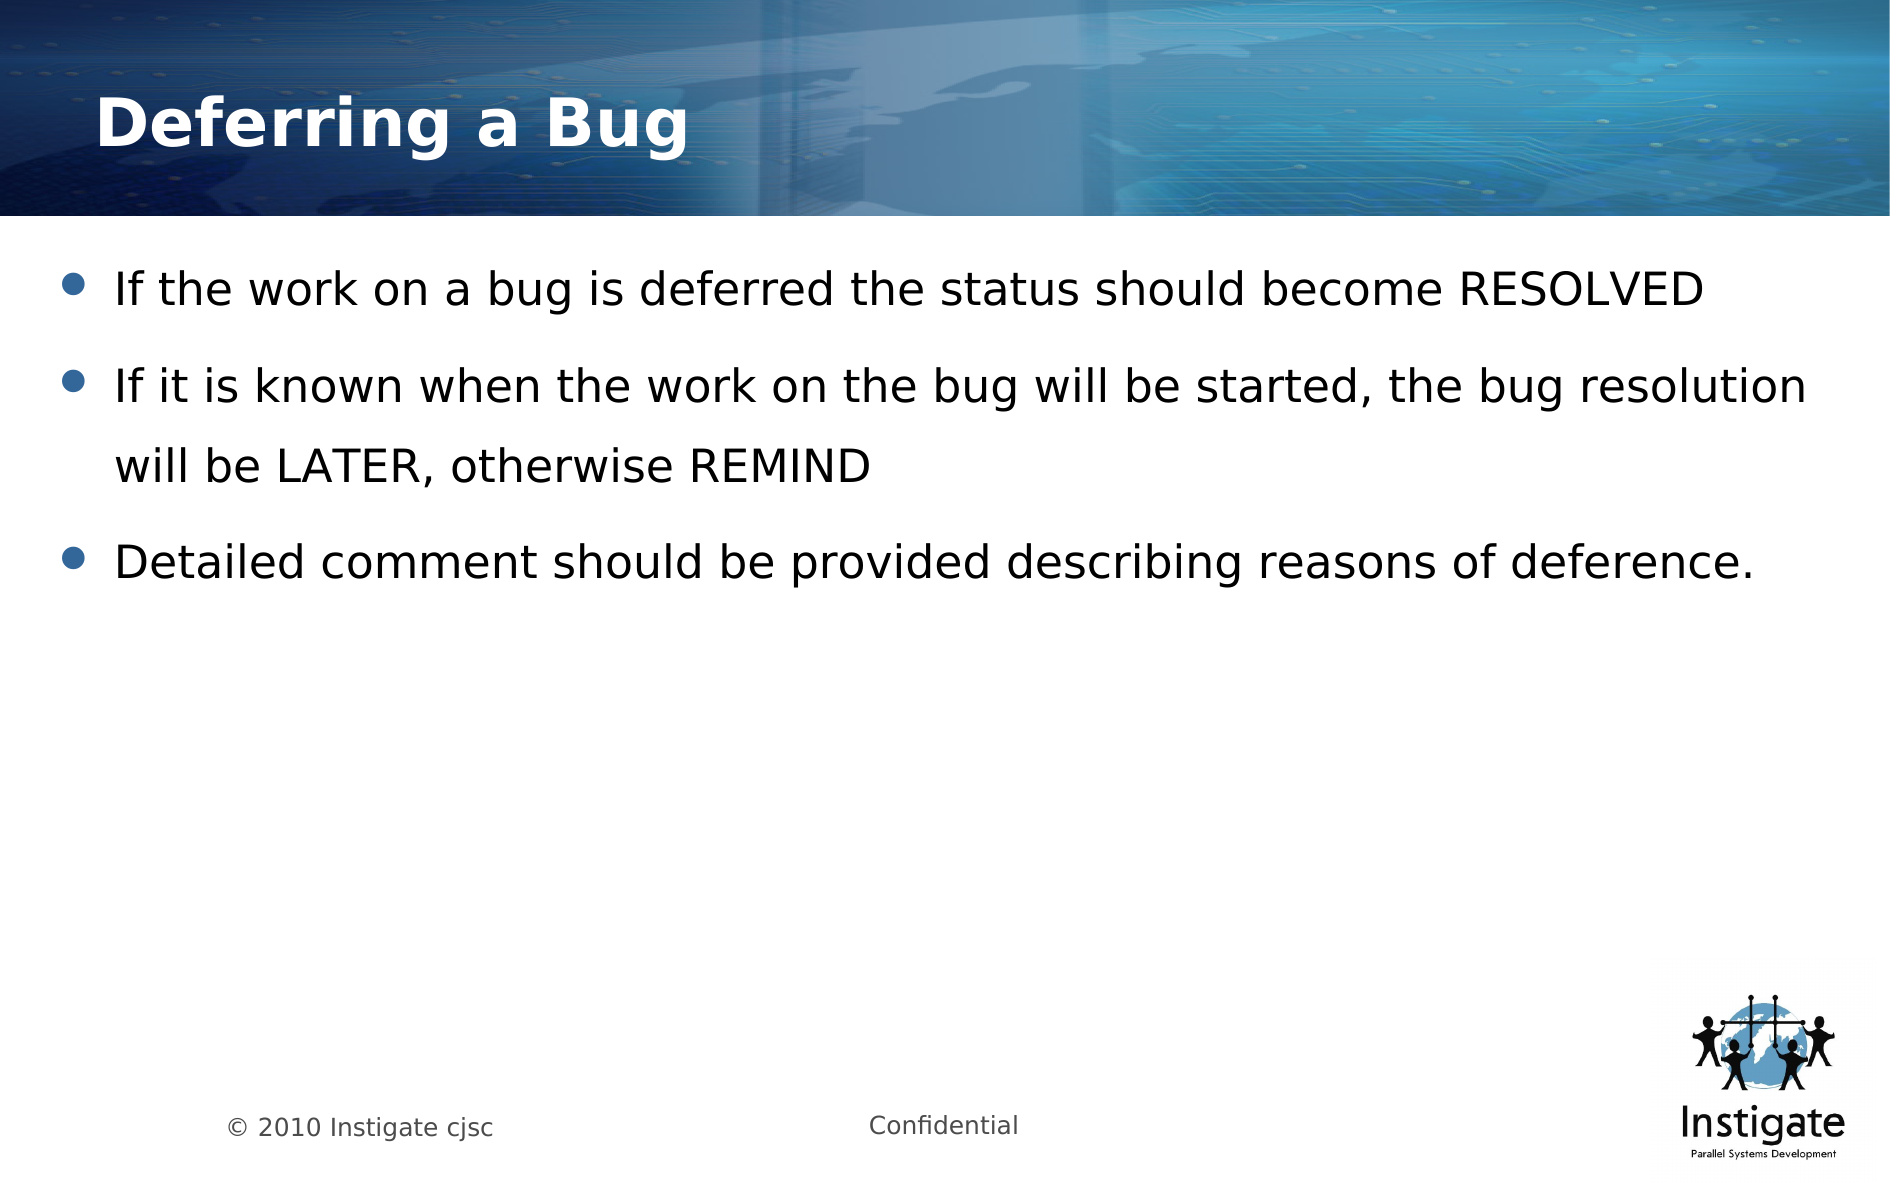

# Deferring a Bug
If the work on a bug is deferred the status should become RESOLVED
If it is known when the work on the bug will be started, the bug resolution will be LATER, otherwise REMIND
Detailed comment should be provided describing reasons of deference.